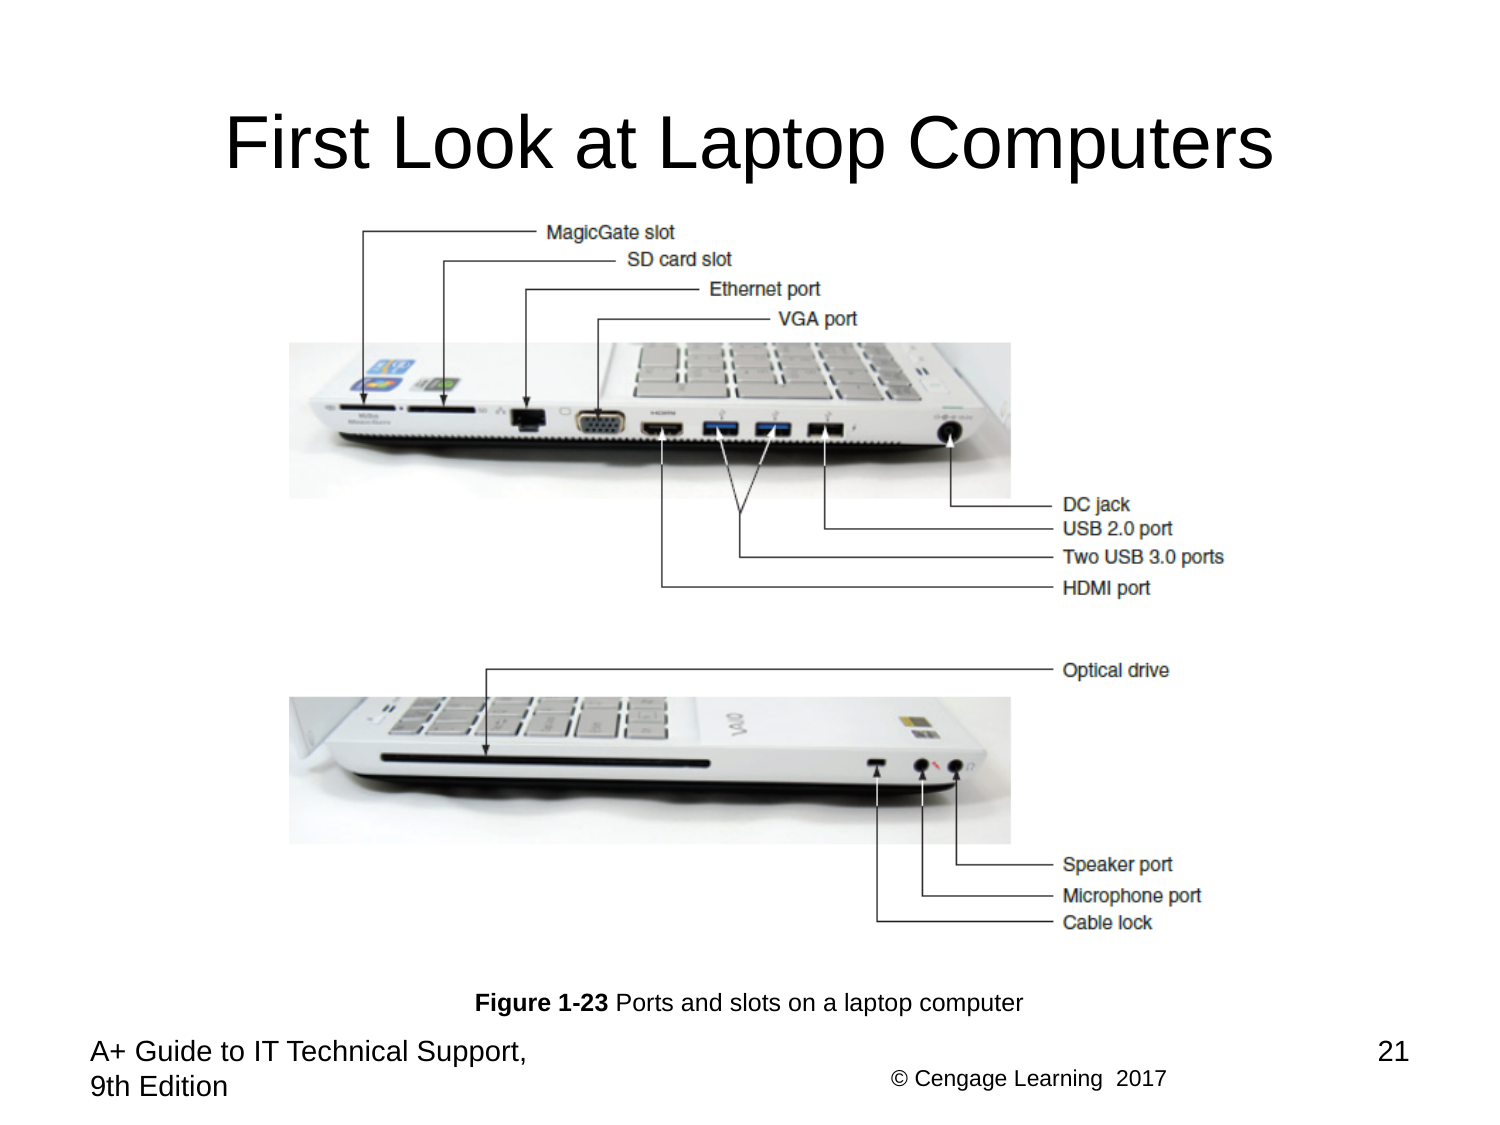

# First Look at Laptop Computers
Figure 1-23 Ports and slots on a laptop computer
A+ Guide to IT Technical Support, 9th Edition